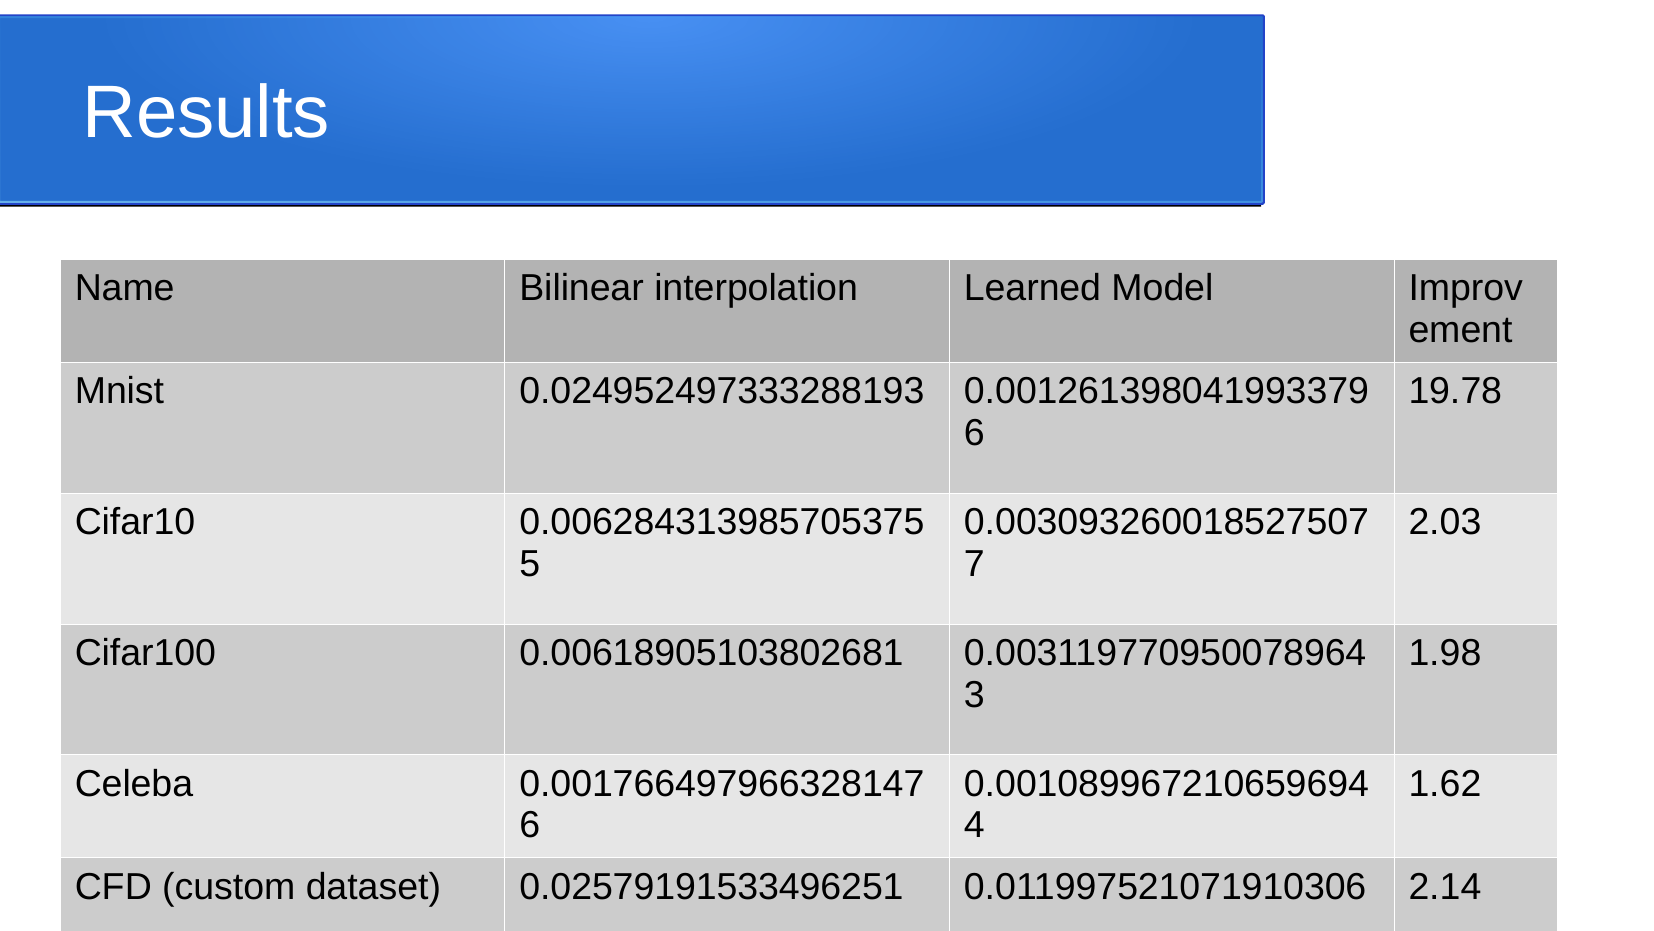

# Results
| Name | Bilinear interpolation | Learned Model | Improvement |
| --- | --- | --- | --- |
| Mnist | 0.024952497333288193 | 0.0012613980419933796 | 19.78 |
| Cifar10 | 0.0062843139857053755 | 0.0030932600185275077 | 2.03 |
| Cifar100 | 0.00618905103802681 | 0.0031197709500789643 | 1.98 |
| Celeba | 0.0017664979663281476 | 0.0010899672106596944 | 1.62 |
| CFD (custom dataset) | 0.02579191533496251 | 0.011997521071910306 | 2.14 |